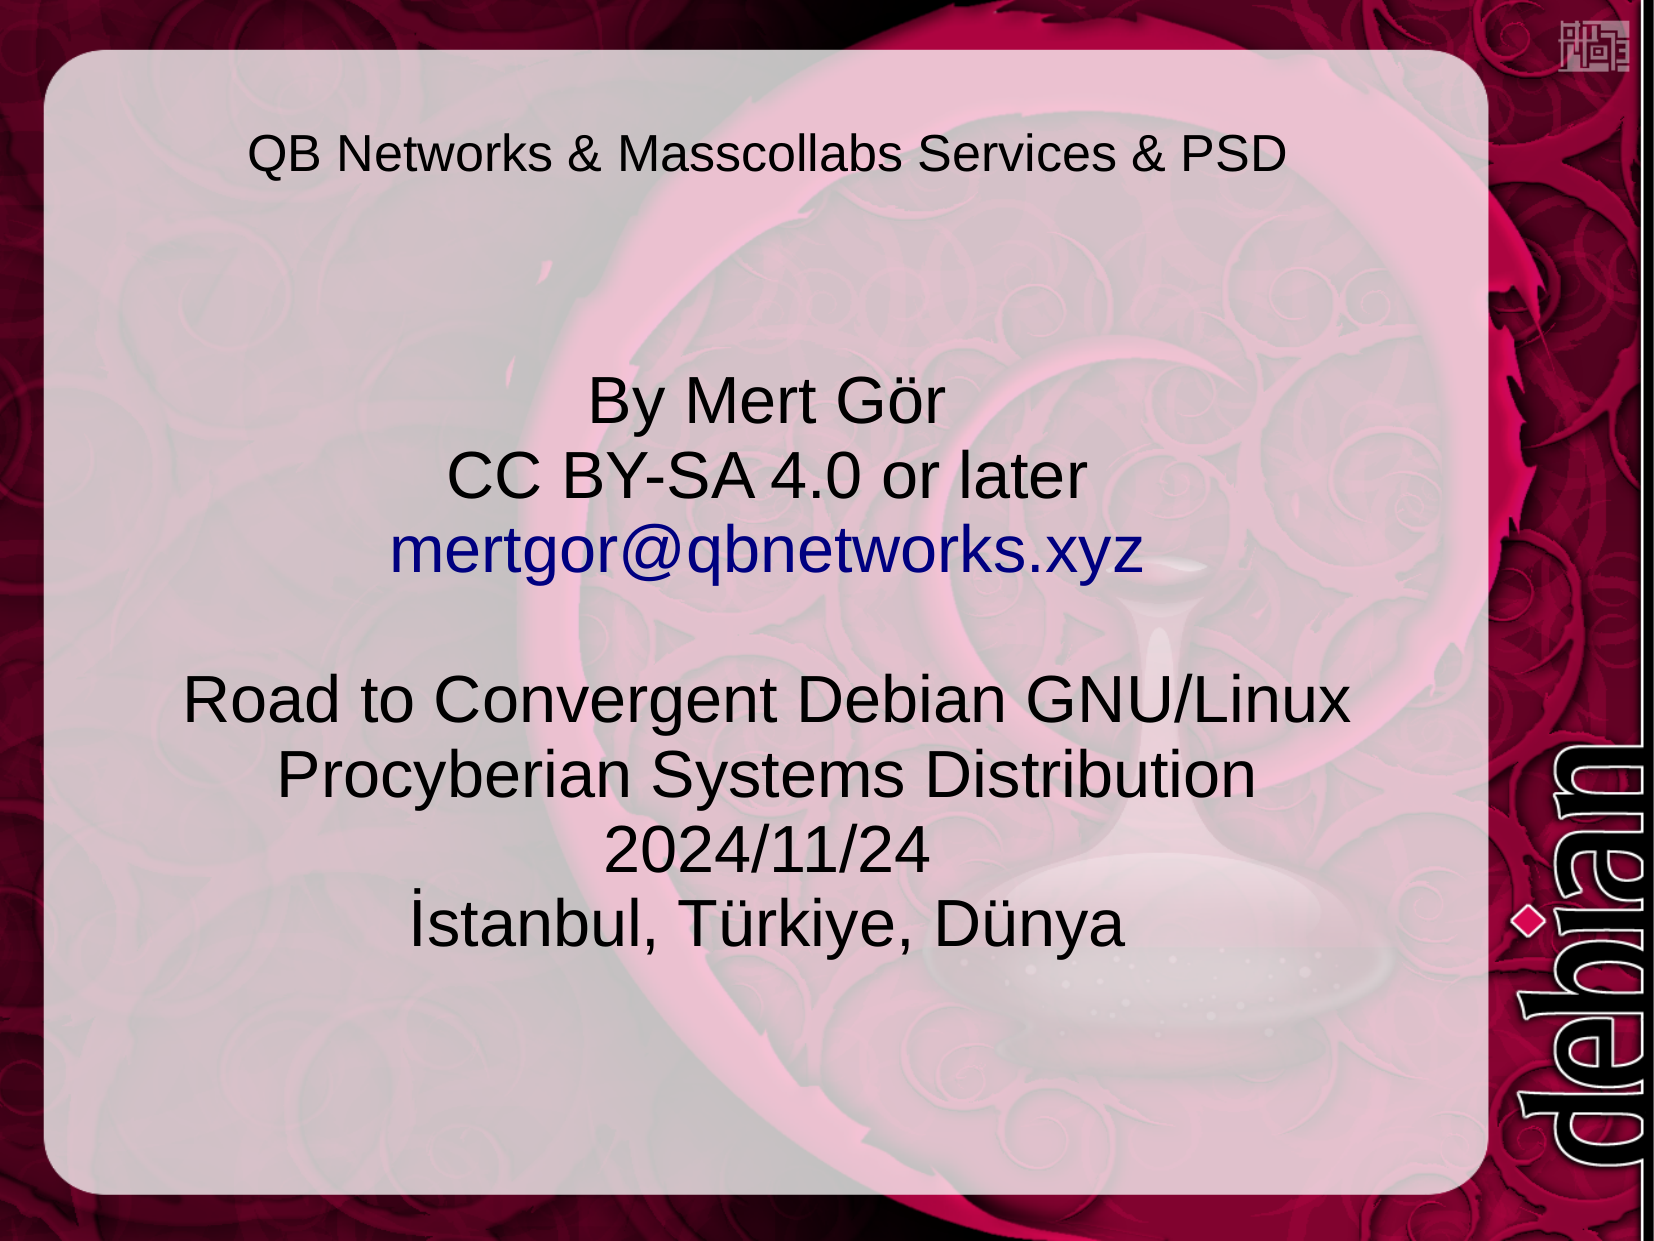

# QB Networks & Masscollabs Services & PSD
By Mert Gör
CC BY-SA 4.0 or later
mertgor@qbnetworks.xyz
Road to Convergent Debian GNU/Linux Procyberian Systems Distribution
2024/11/24
İstanbul, Türkiye, Dünya